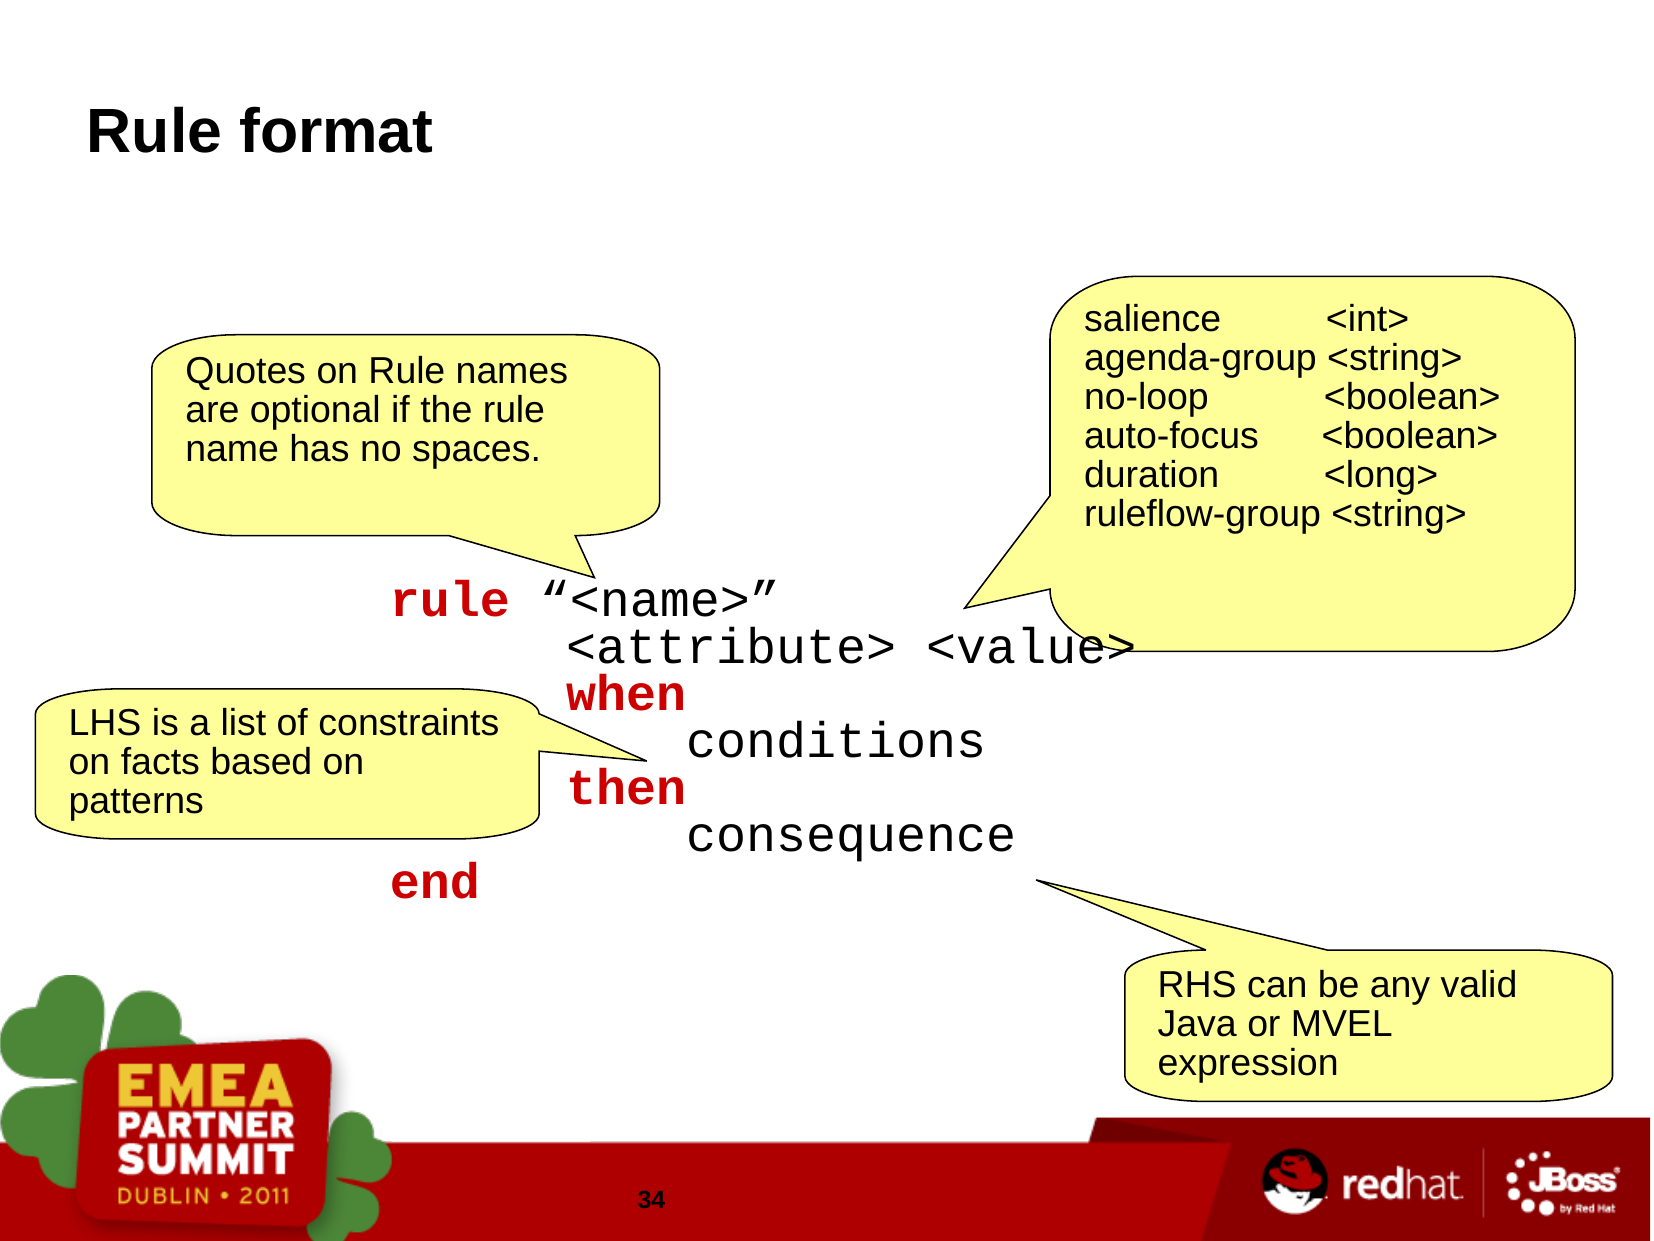

# Rule format
salience <int>
agenda-group <string>
no-loop <boolean>
auto-focus <boolean>
duration <long>
ruleflow-group <string>
Quotes on Rule names are optional if the rule name has no spaces.
rule “<name>”
 <attribute> <value>
 when
 conditions
 then
 consequence
end
LHS is a list of constraints on facts based on patterns
RHS can be any valid Java or MVEL expression